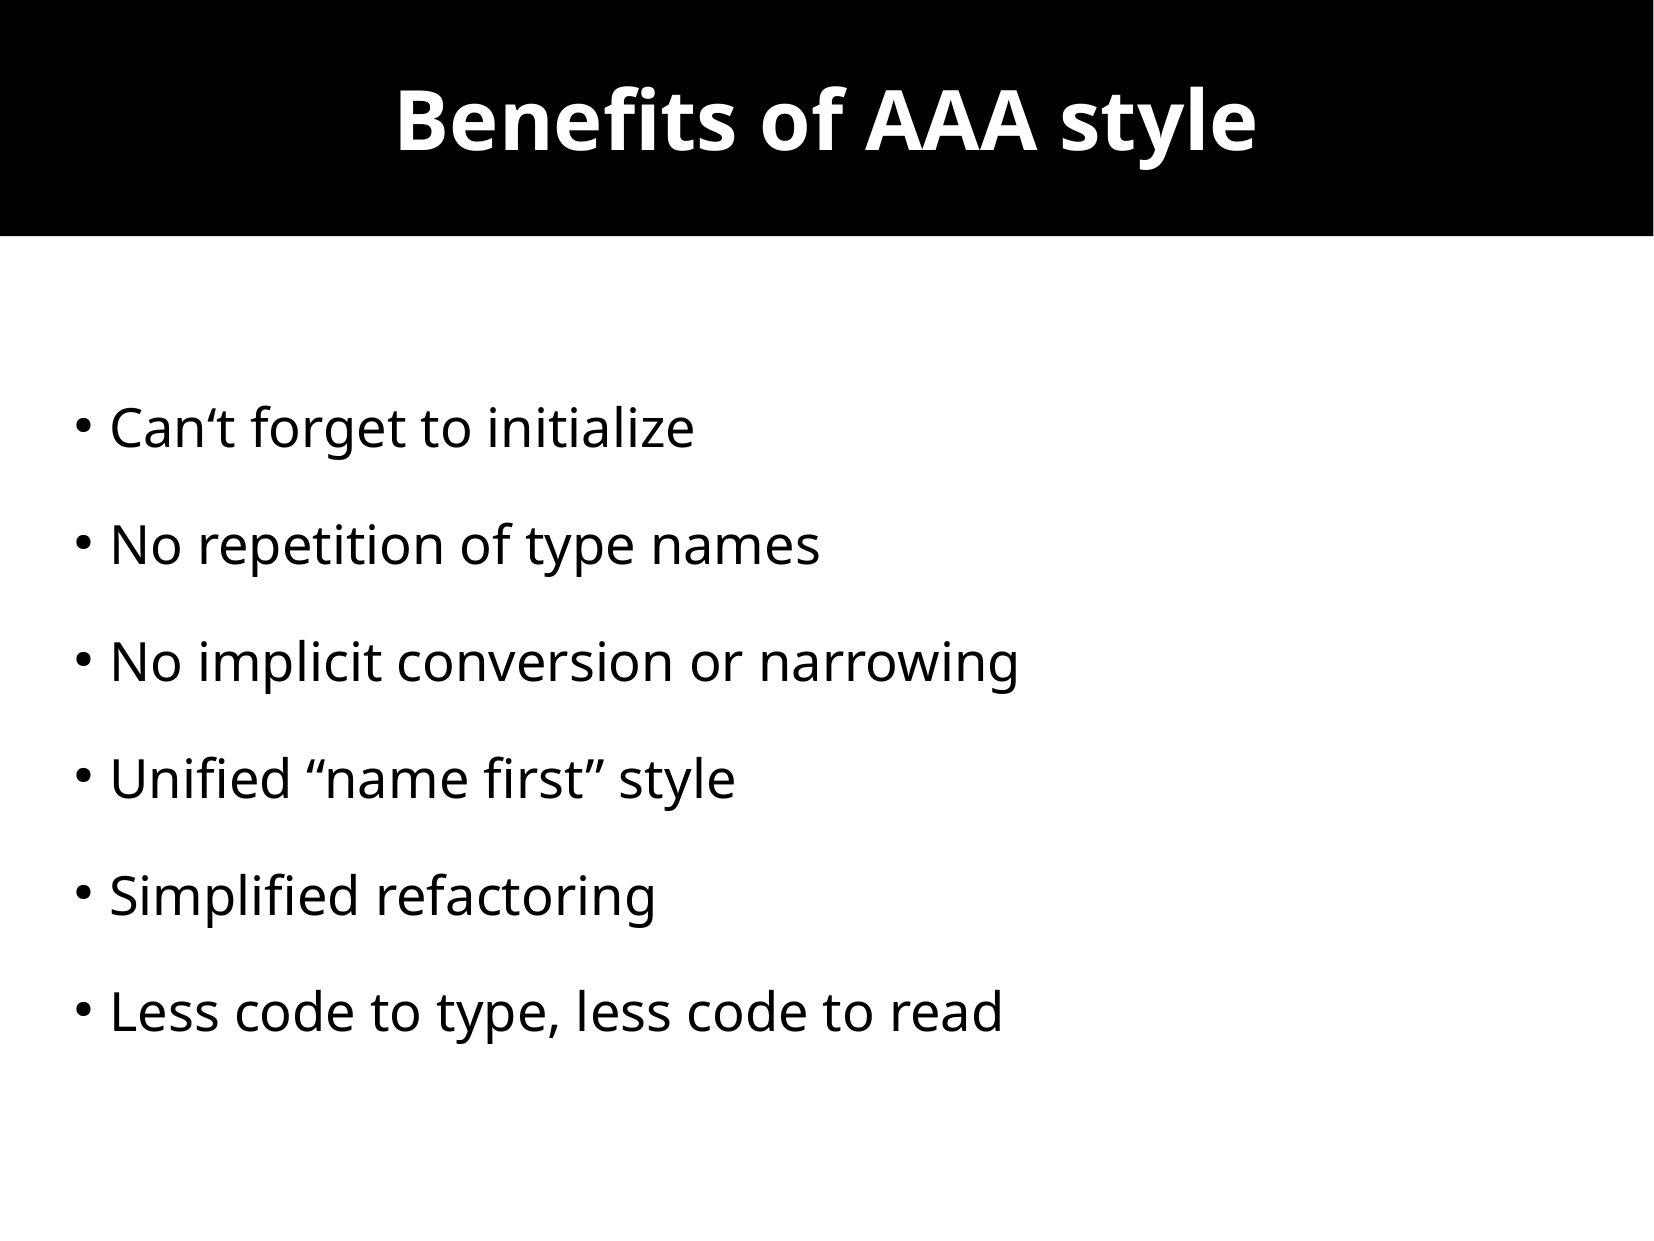

# Benefits of AAA style
Can‘t forget to initialize
No repetition of type names
No implicit conversion or narrowing
Unified “name first” style
Simplified refactoring
Less code to type, less code to read